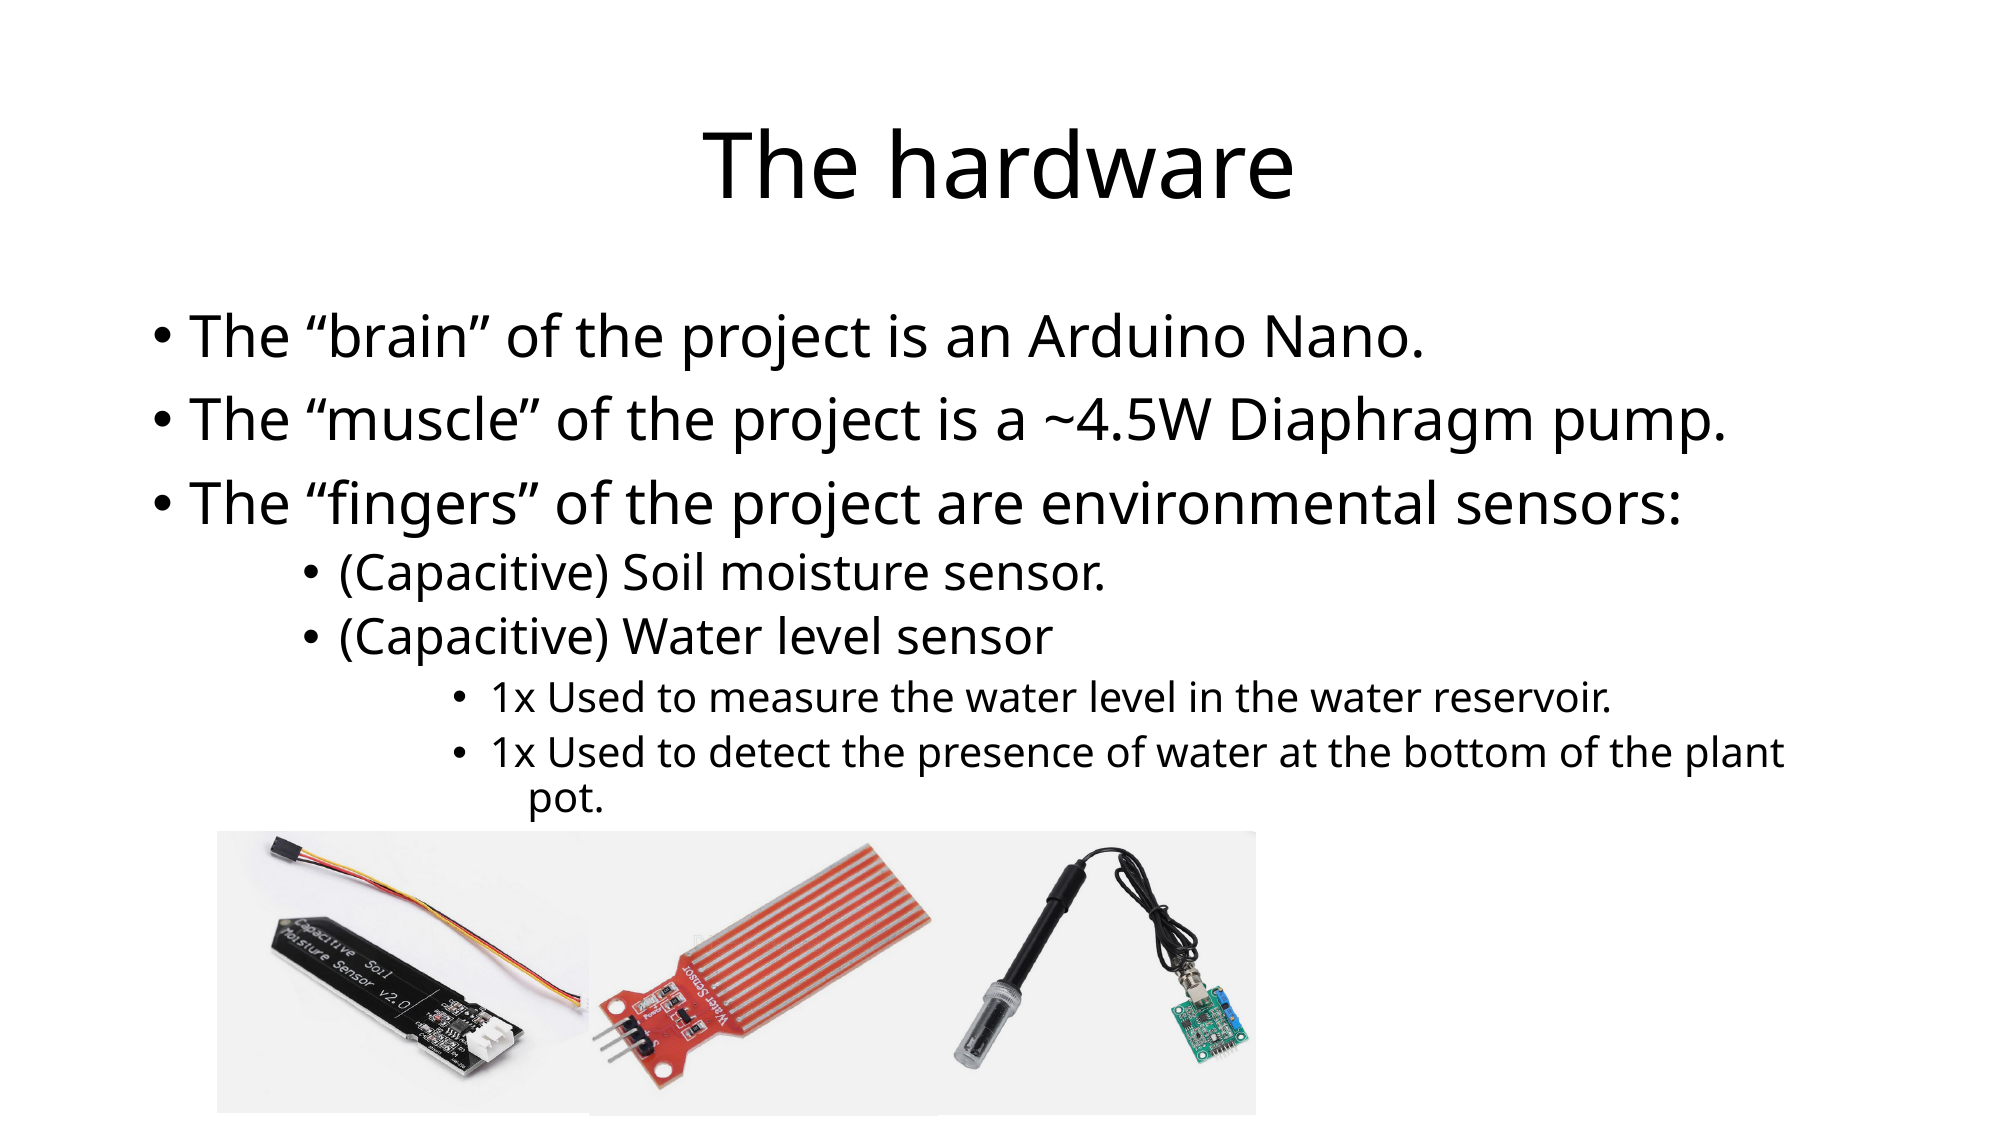

# The hardware
The “brain” of the project is an Arduino Nano.
The “muscle” of the project is a ~4.5W Diaphragm pump.
The “fingers” of the project are environmental sensors:
(Capacitive) Soil moisture sensor.
(Capacitive) Water level sensor
1x Used to measure the water level in the water reservoir.
1x Used to detect the presence of water at the bottom of the plant pot.
PH probe + sensor board